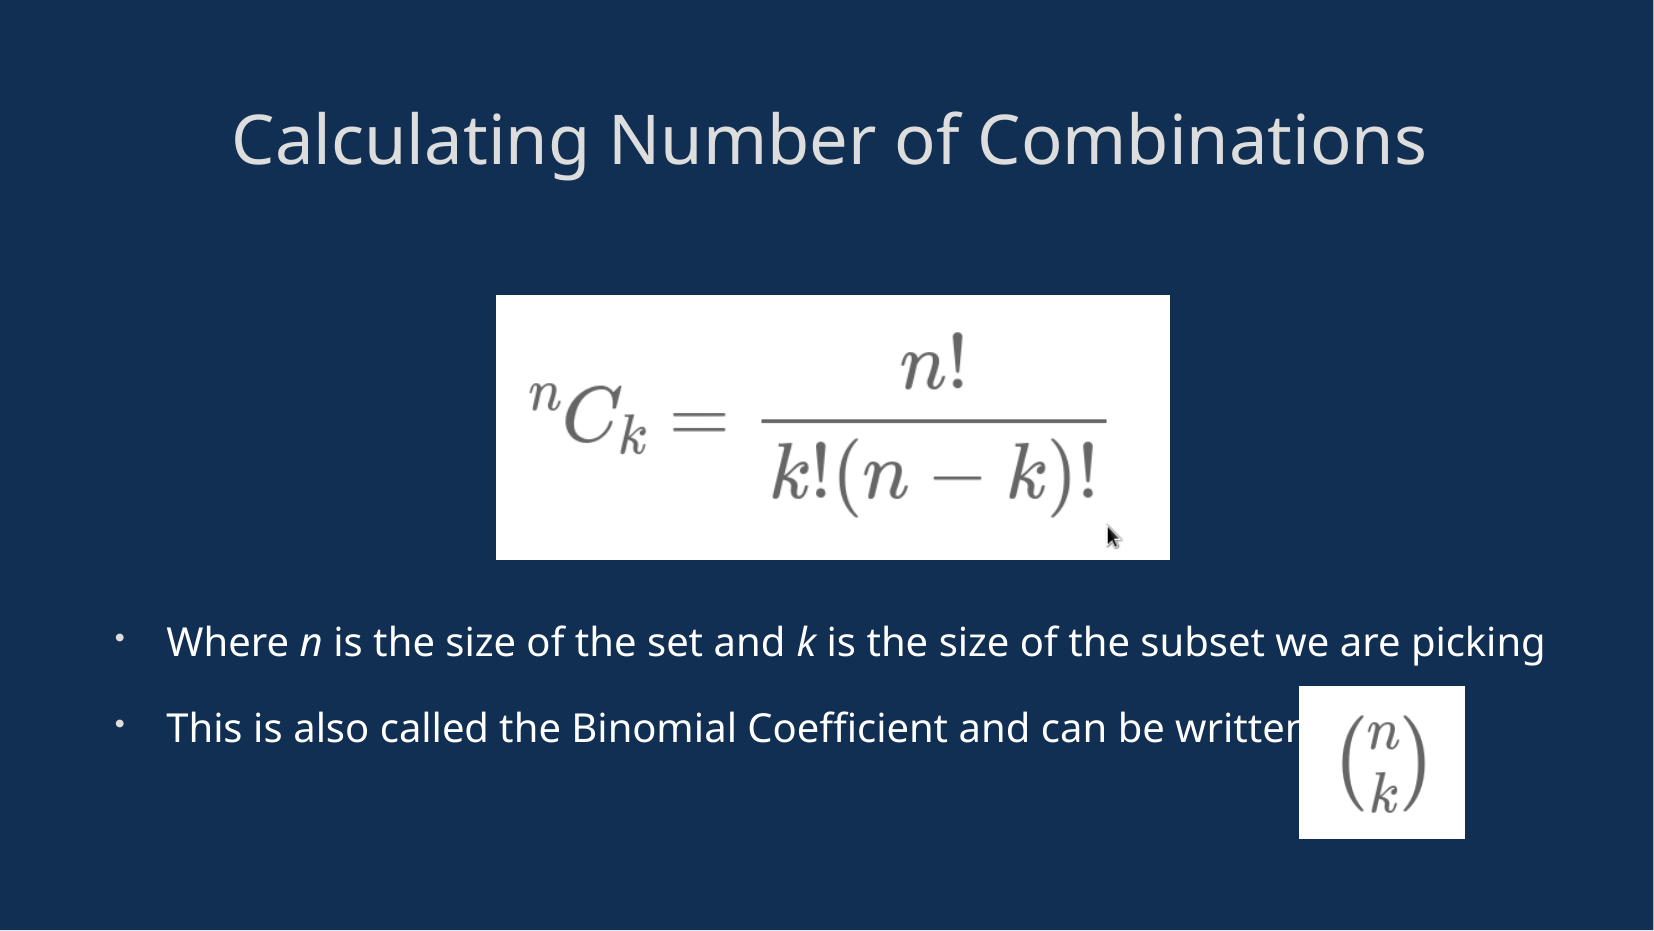

# Calculating Number of Combinations
Where n is the size of the set and k is the size of the subset we are picking
This is also called the Binomial Coefficient and can be written: